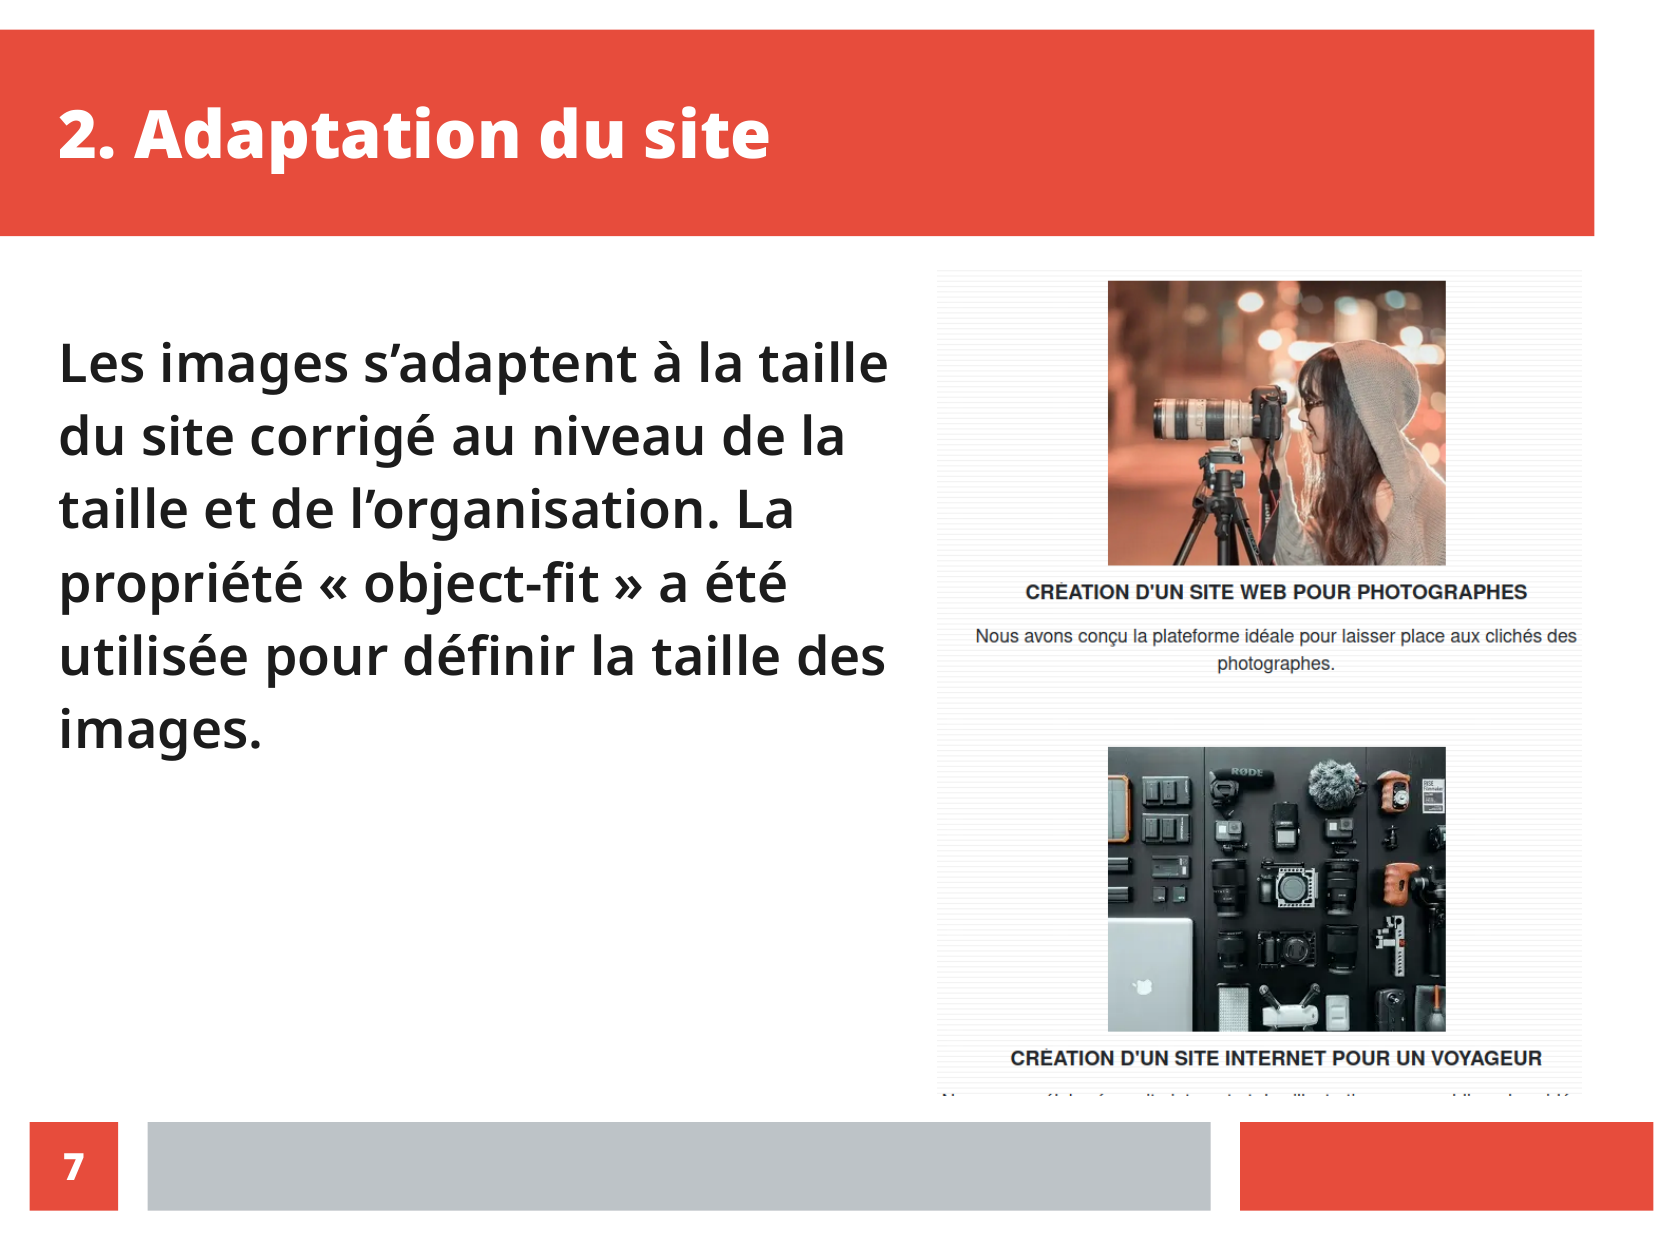

# 2. Adaptation du site
Les images s’adaptent à la taille du site corrigé au niveau de la taille et de l’organisation. La propriété « object-fit » a été utilisée pour définir la taille des images.
7